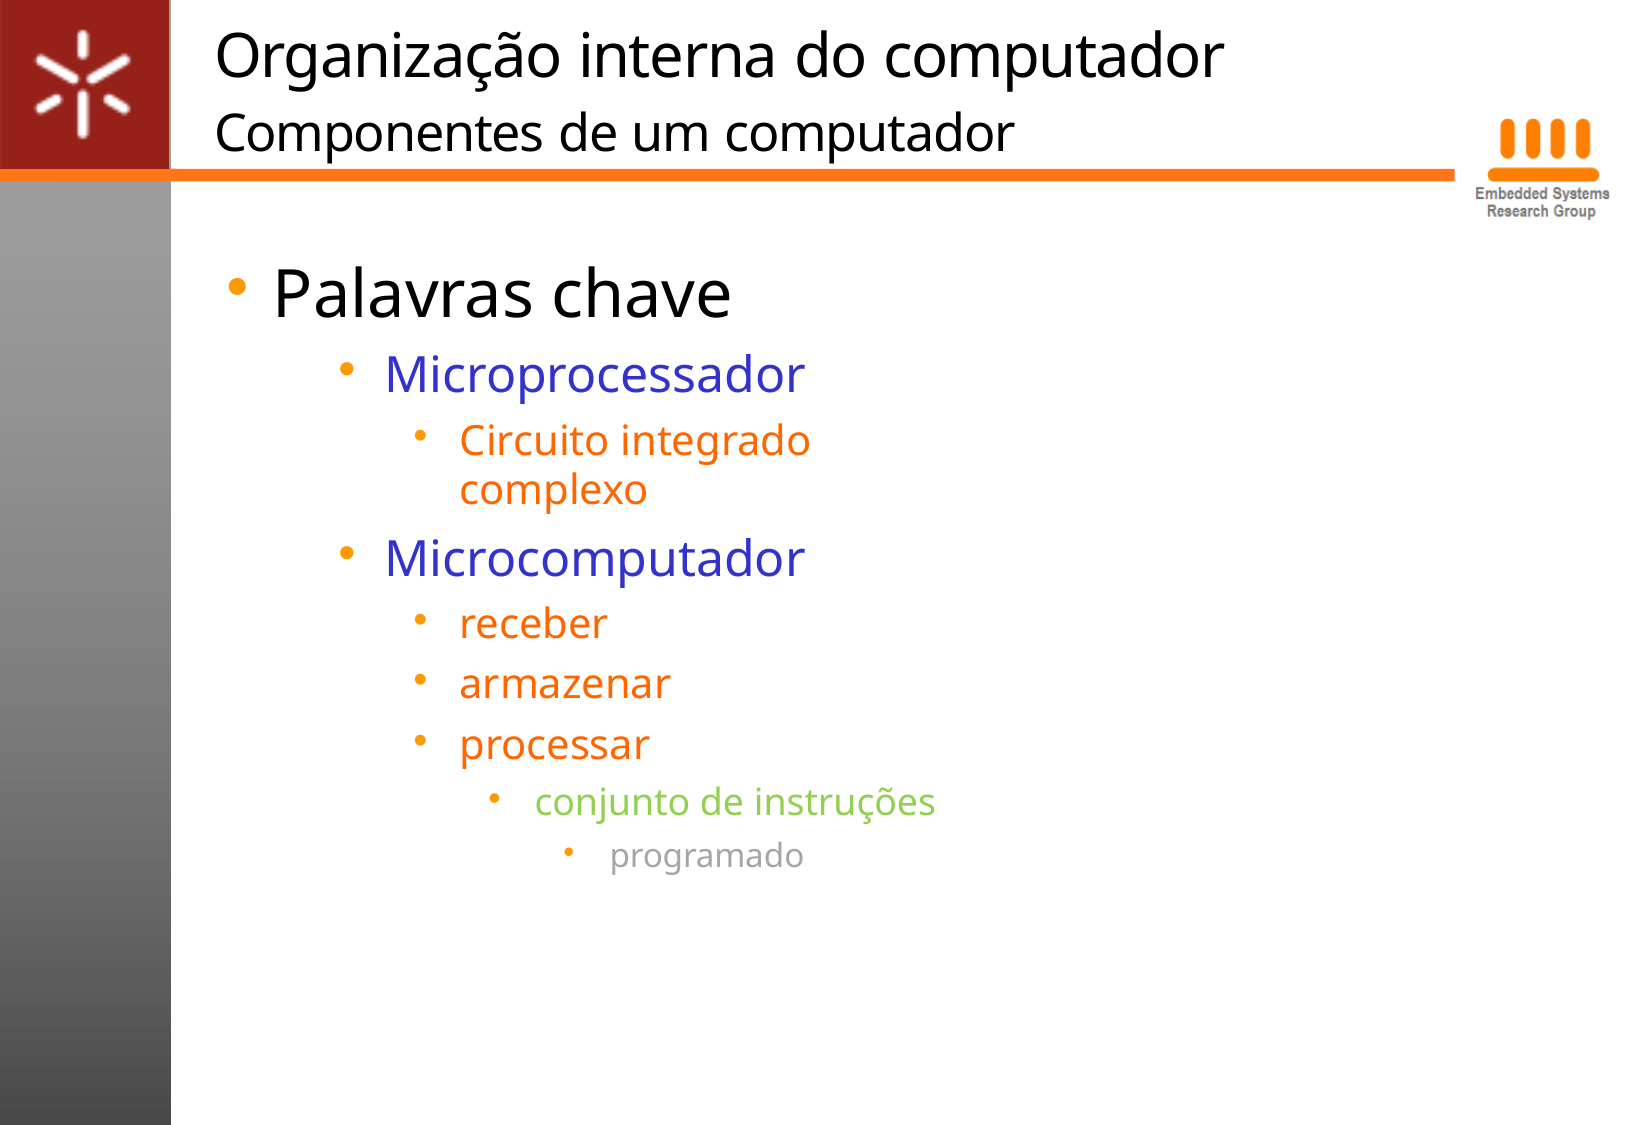

# Organização interna do computador Componentes de um computador
Palavras chave
Microprocessador
Circuito integrado complexo
Microcomputador
receber
armazenar
processar
conjunto de instruções
programado